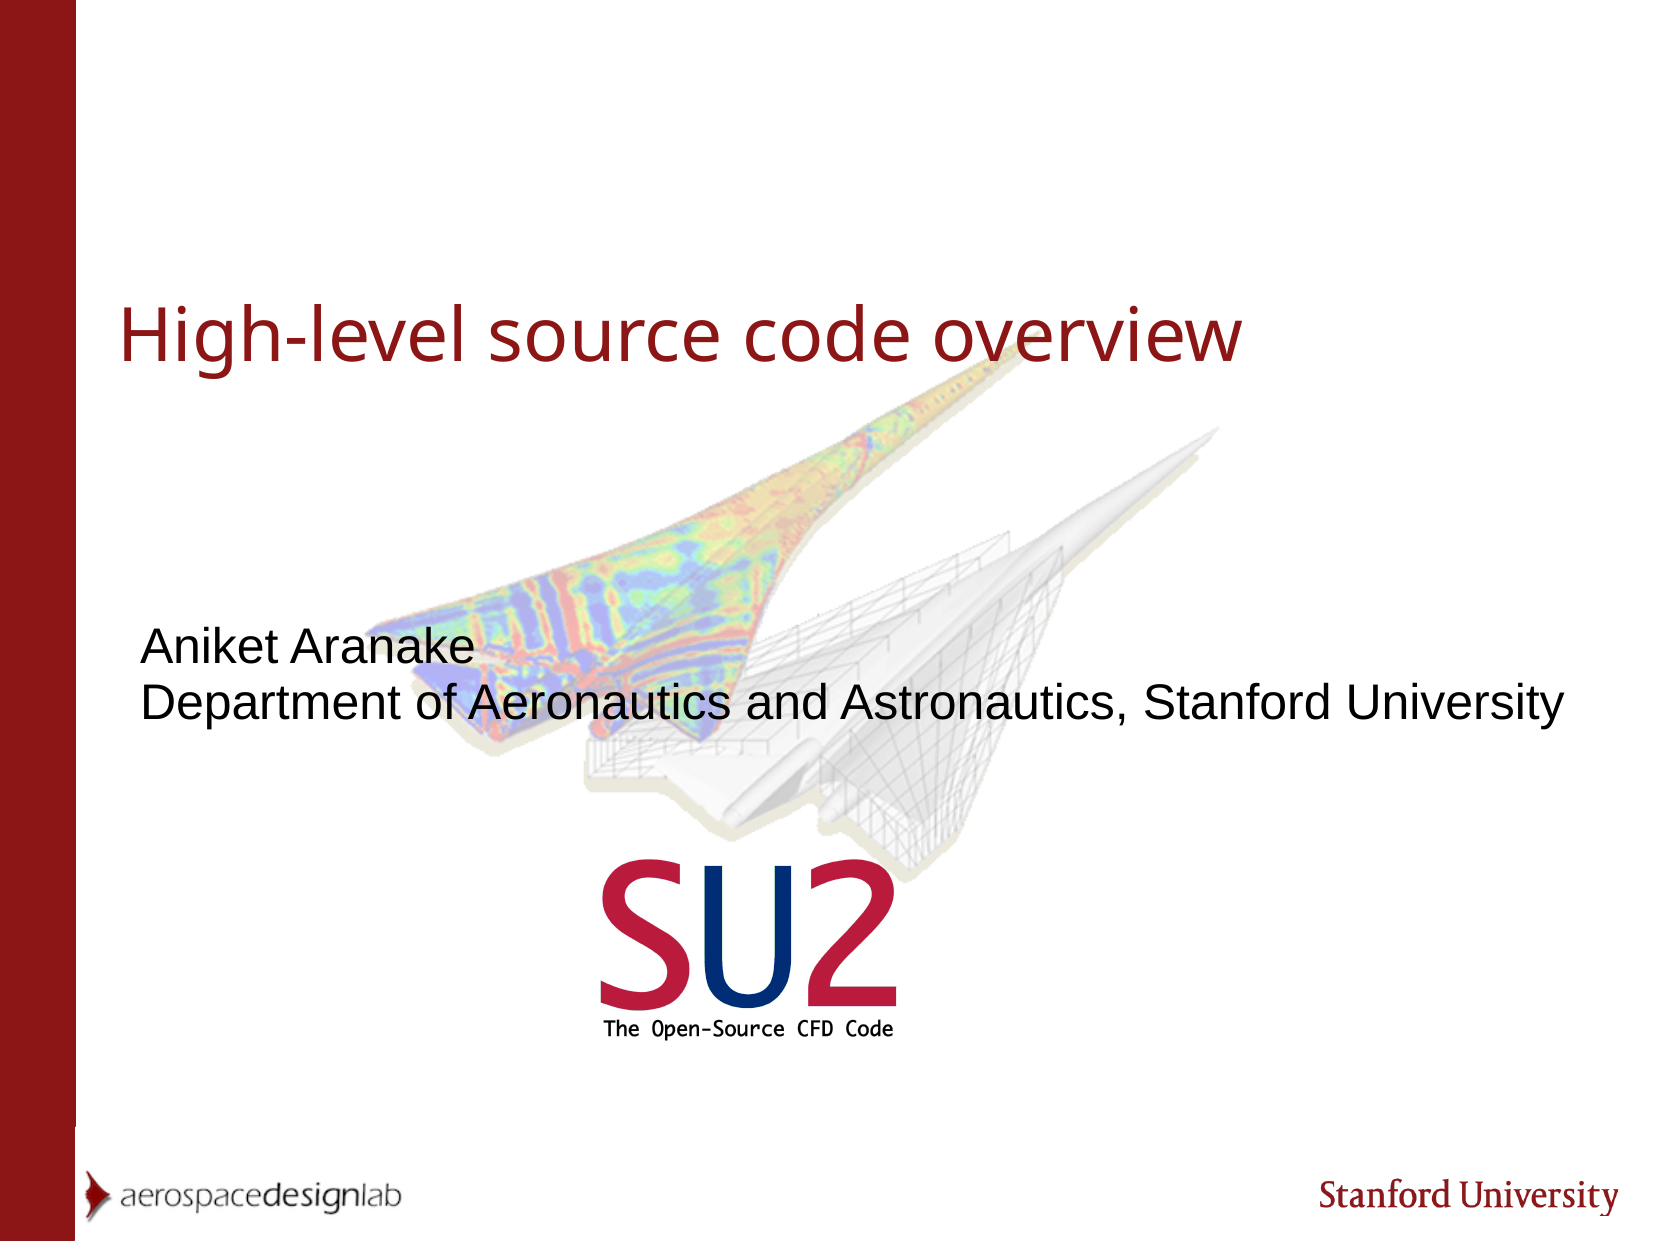

# High‐level source code overview
Aniket Aranake
Department of Aeronautics and Astronautics, Stanford University